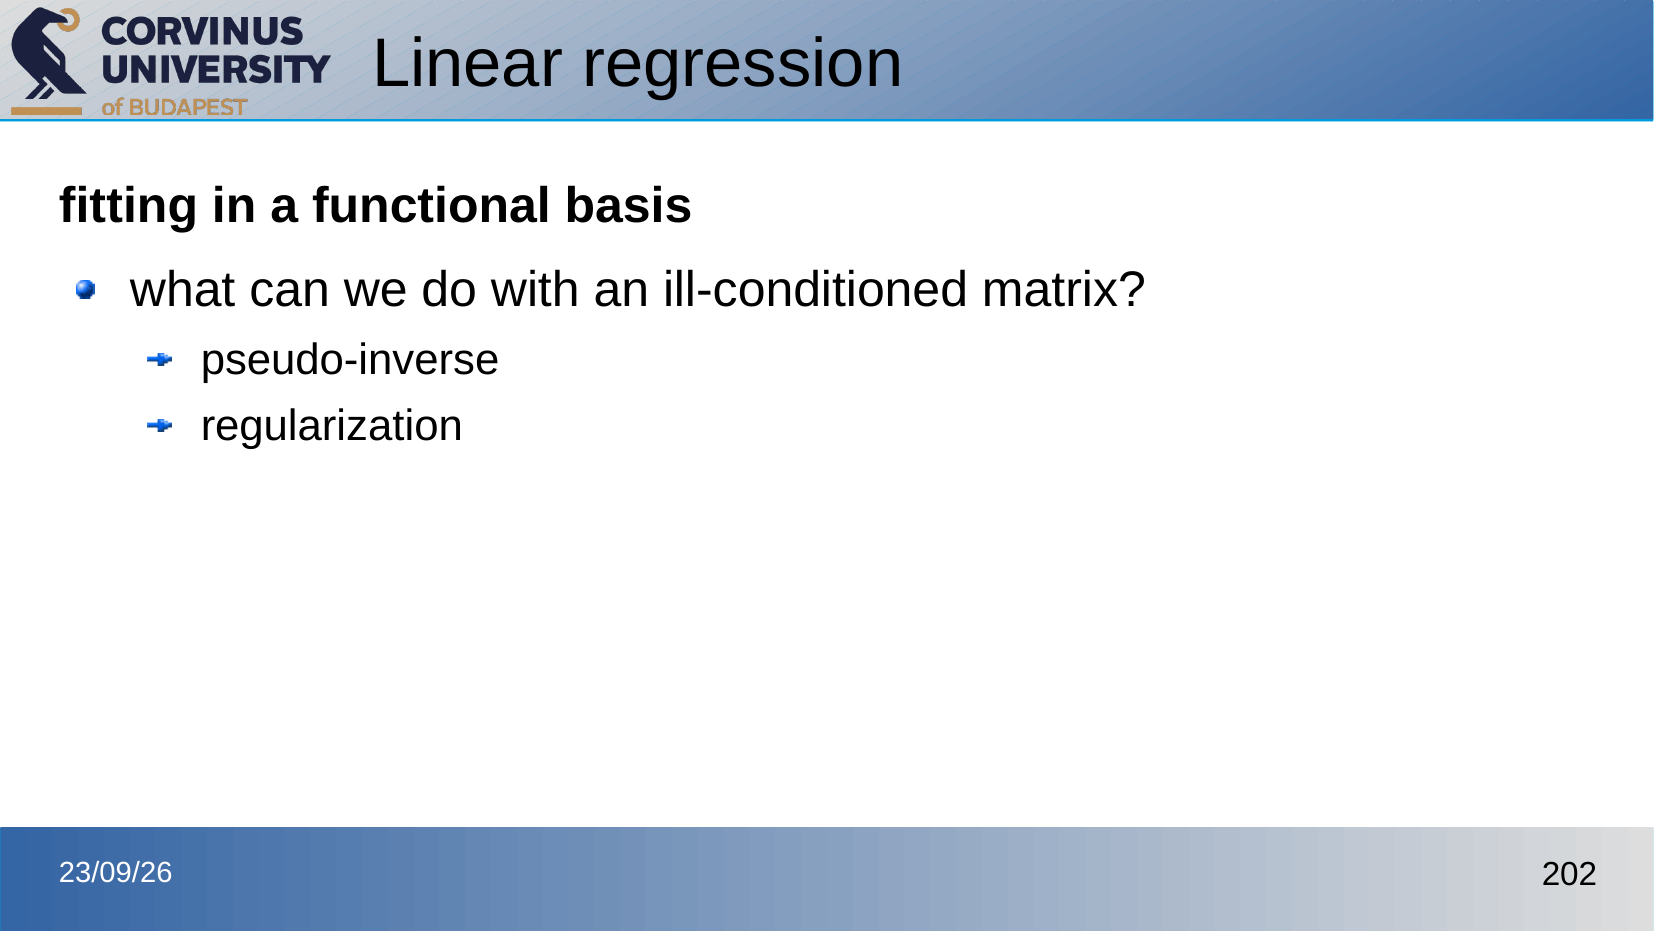

# Linear regression
fitting in a functional basis
what can we do with an ill-conditioned matrix?
pseudo-inverse
regularization